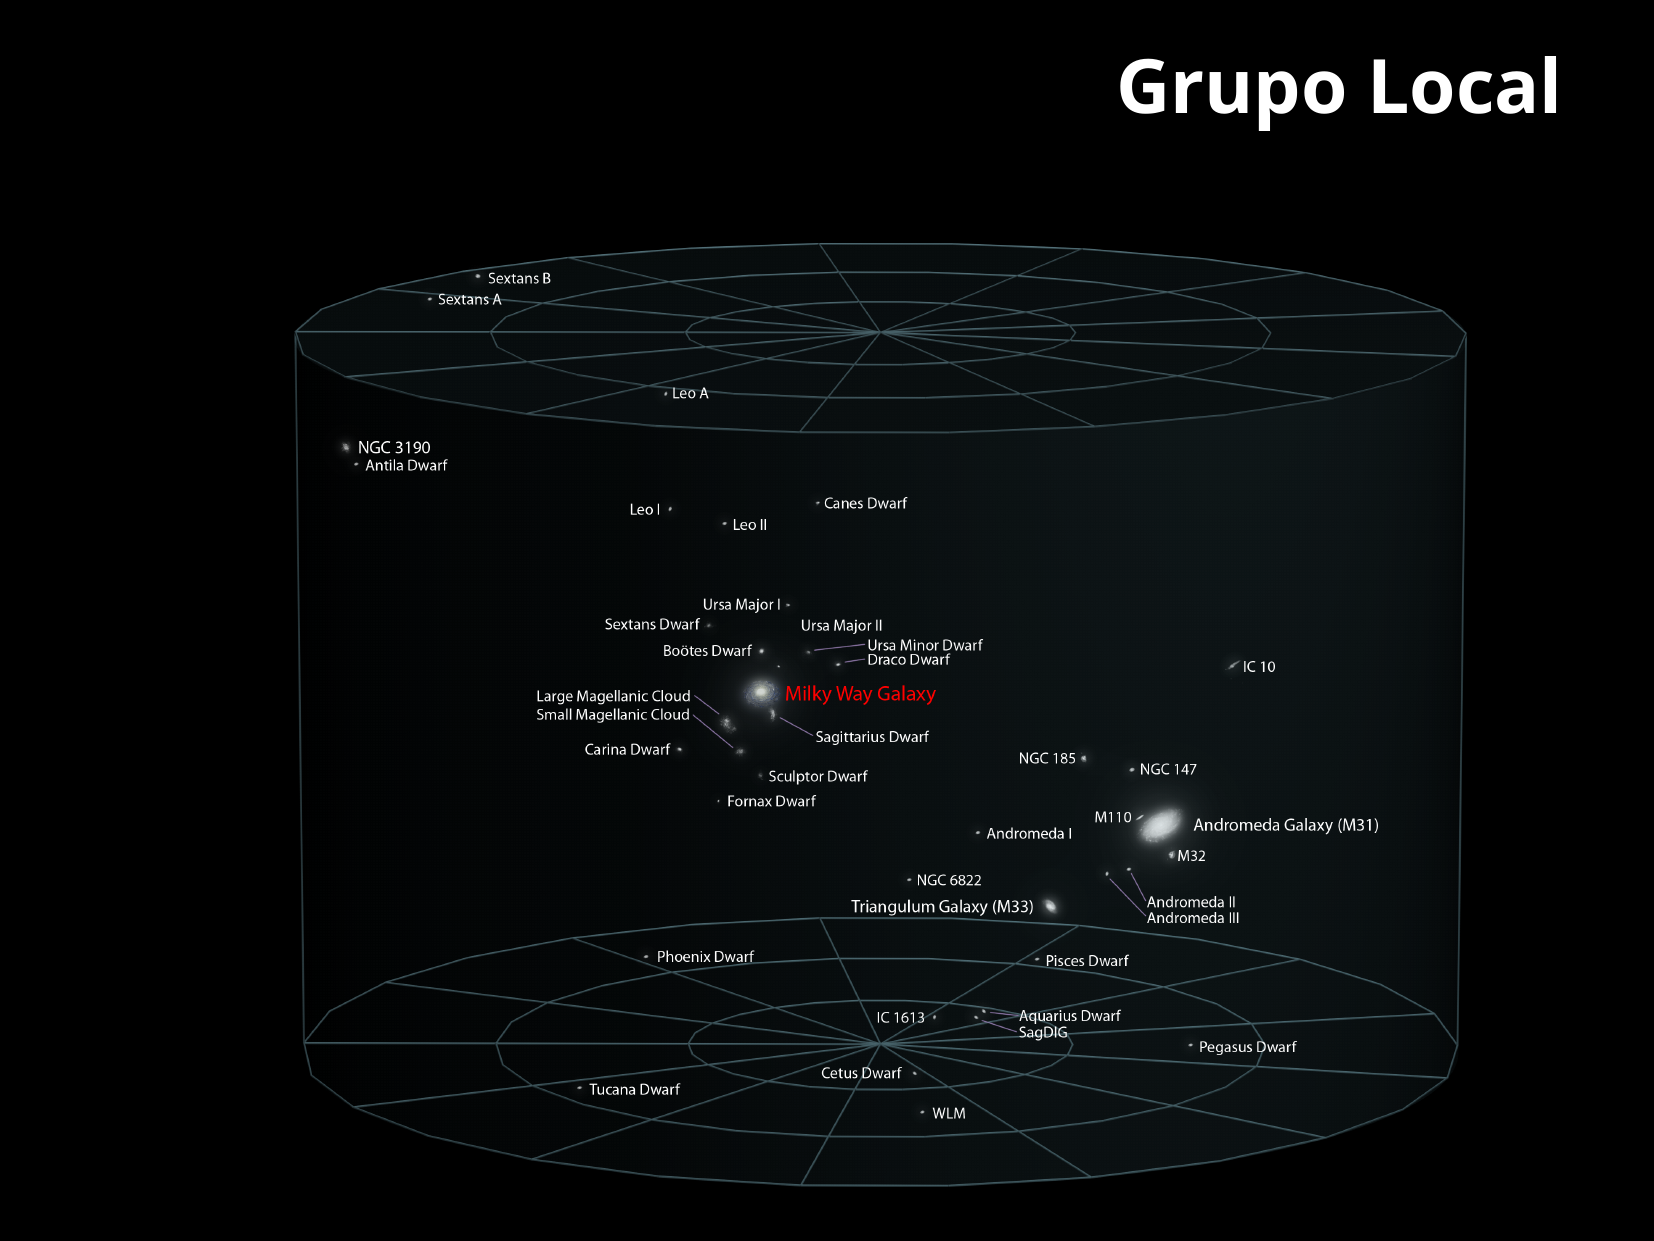

# Grupo Local
H. Asorey - Física IV B
48